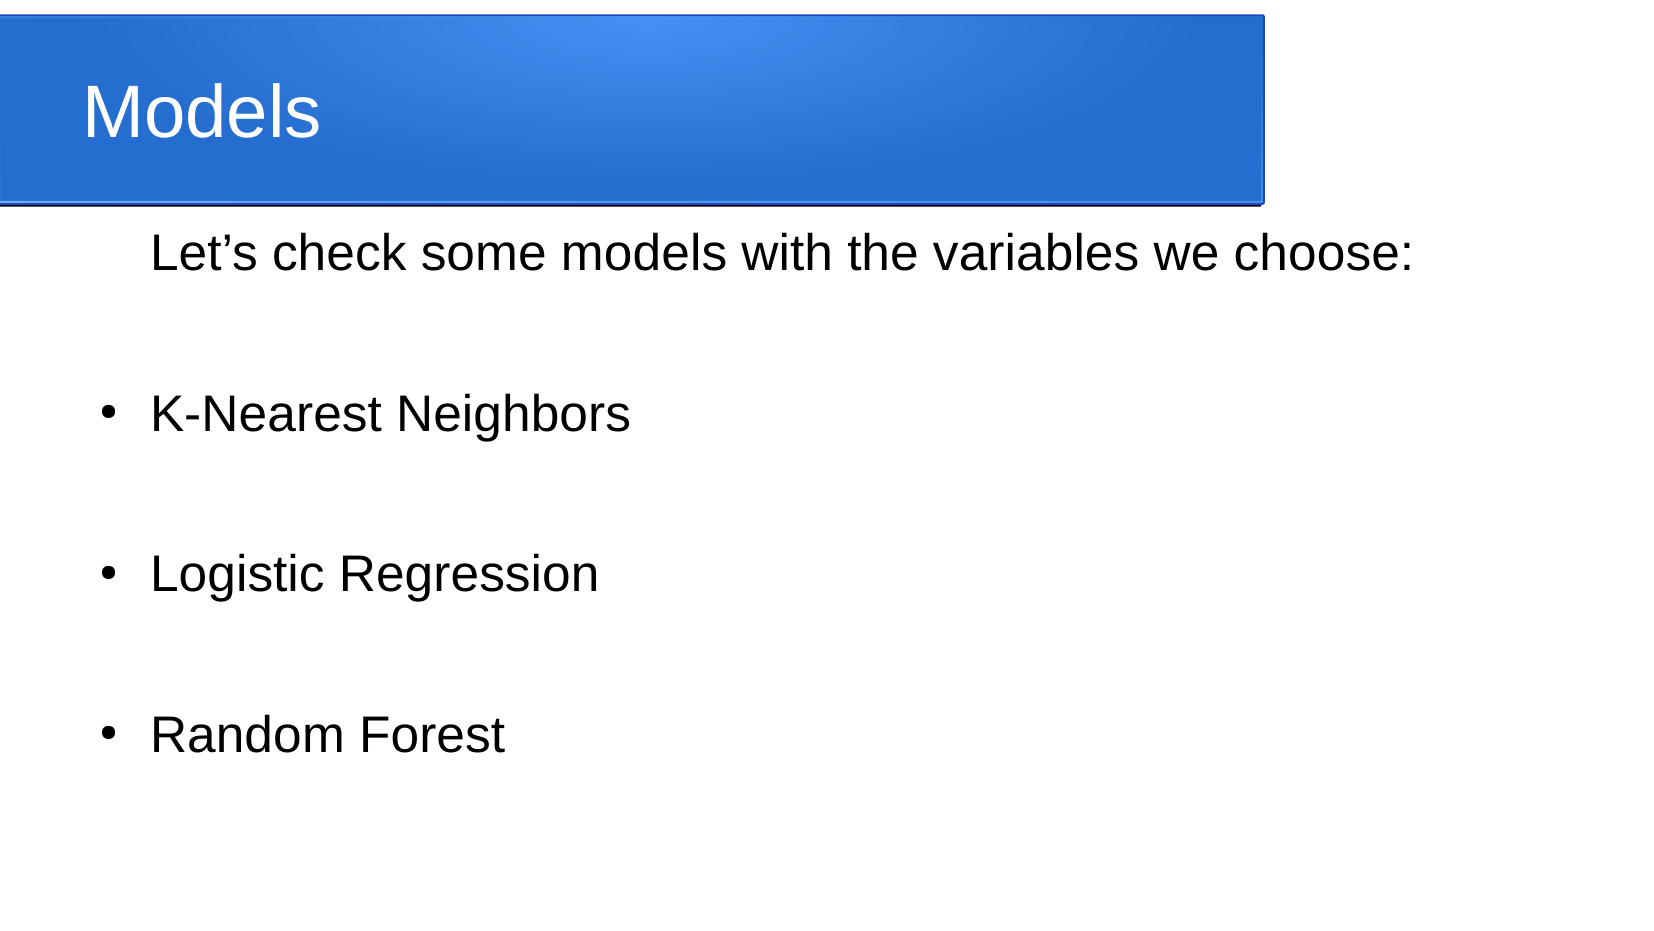

# Models
Let’s check some models with the variables we choose:
K-Nearest Neighbors
Logistic Regression
Random Forest